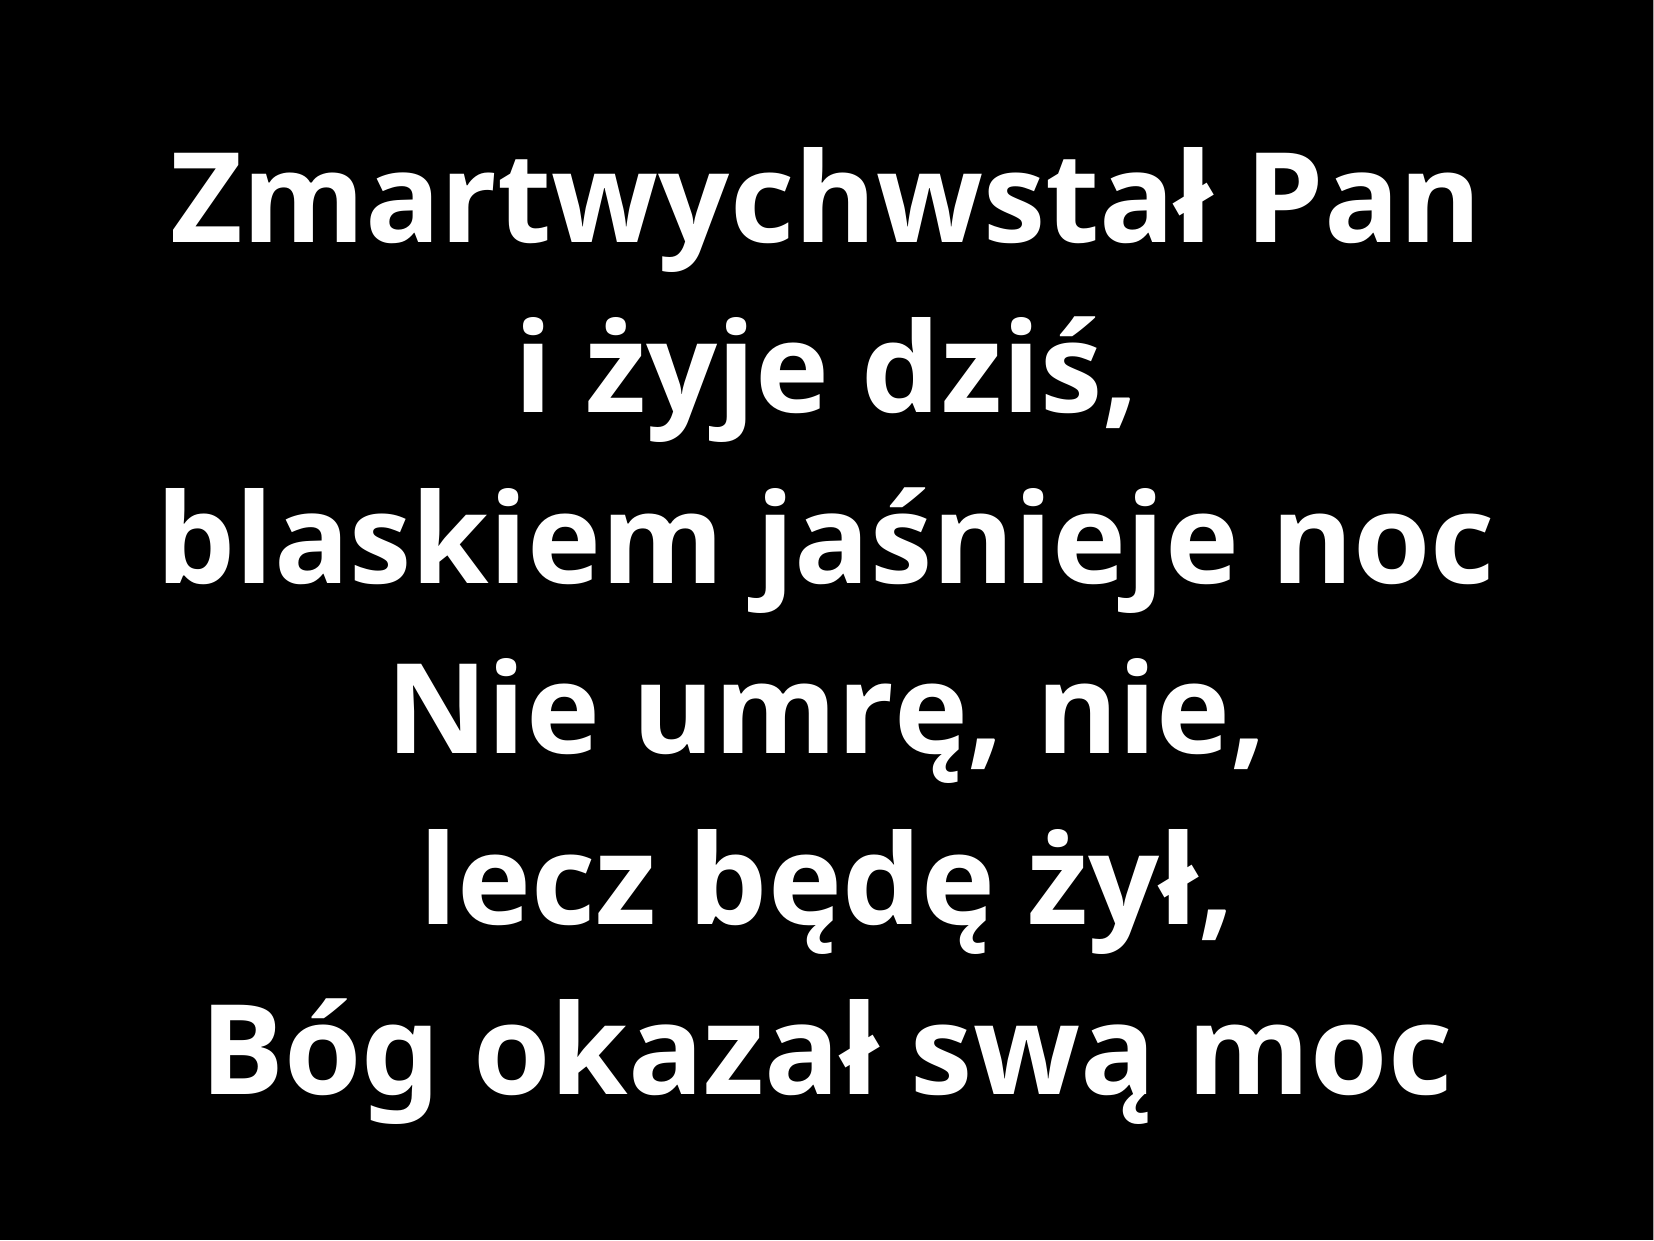

# Zmartwychwstał Pan i żyje dziś, blaskiem jaśnieje noc Nie umrę, nie, lecz będę żył, Bóg okazał swą moc